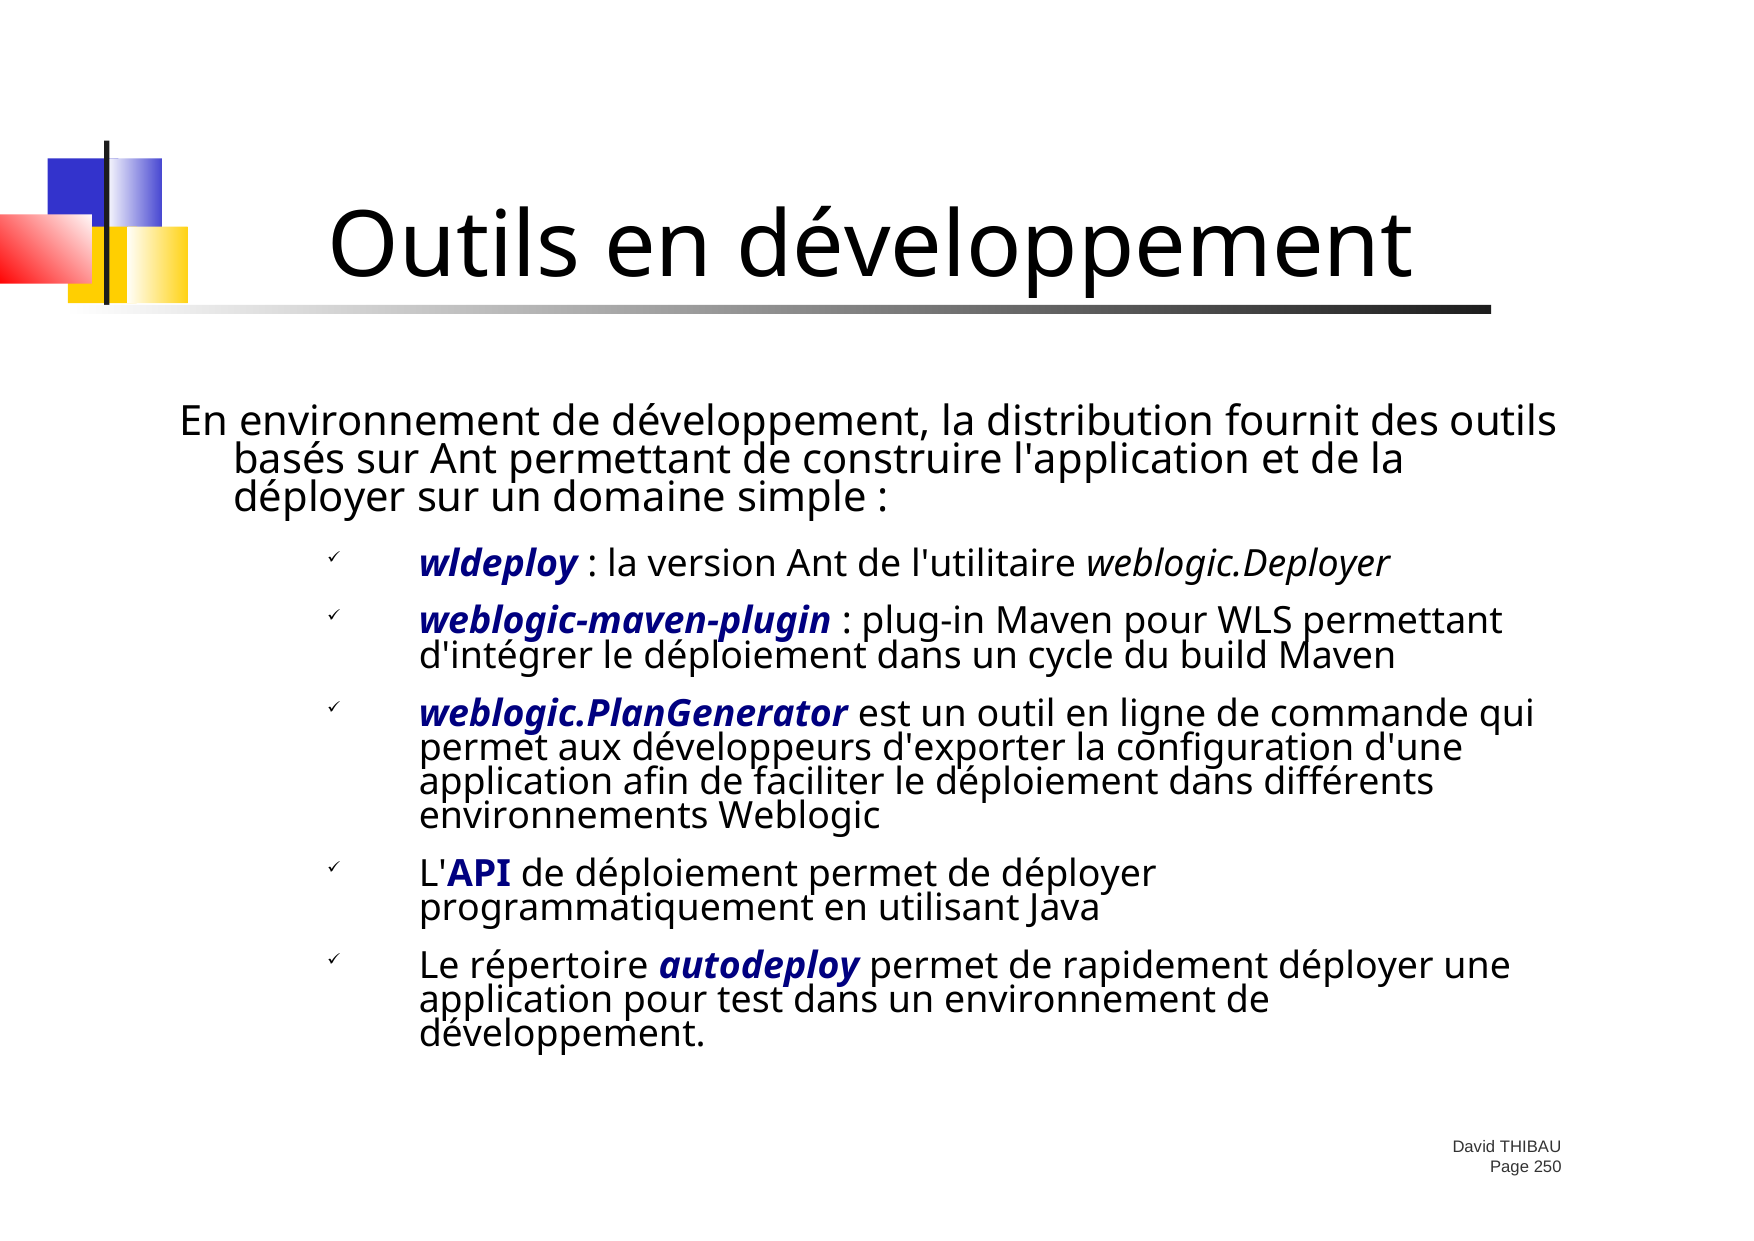

# Outils en développement
En environnement de développement, la distribution fournit des outils basés sur Ant permettant de construire l'application et de la déployer sur un domaine simple :
wldeploy : la version Ant de l'utilitaire weblogic.Deployer
weblogic-maven-plugin : plug-in Maven pour WLS permettant d'intégrer le déploiement dans un cycle du build Maven
weblogic.PlanGenerator est un outil en ligne de commande qui permet aux développeurs d'exporter la configuration d'une application afin de faciliter le déploiement dans différents environnements Weblogic
L'API de déploiement permet de déployer programmatiquement en utilisant Java
Le répertoire autodeploy permet de rapidement déployer une application pour test dans un environnement de développement.